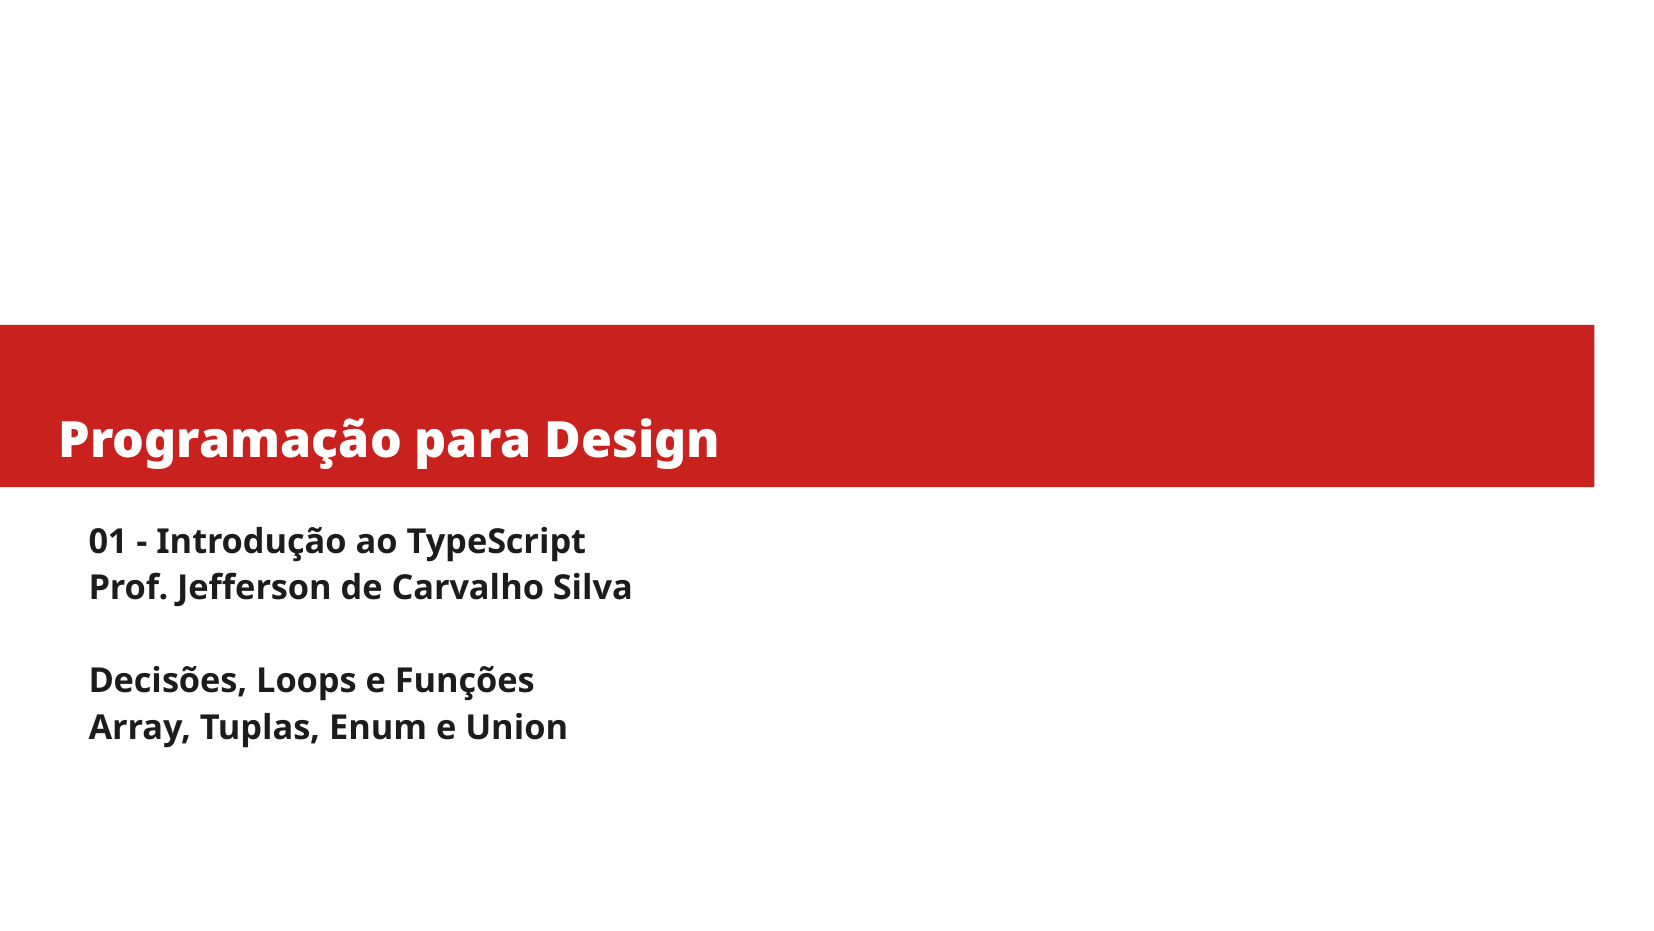

# Programação para Design
01 - Introdução ao TypeScript
Prof. Jefferson de Carvalho Silva
Decisões, Loops e Funções
Array, Tuplas, Enum e Union